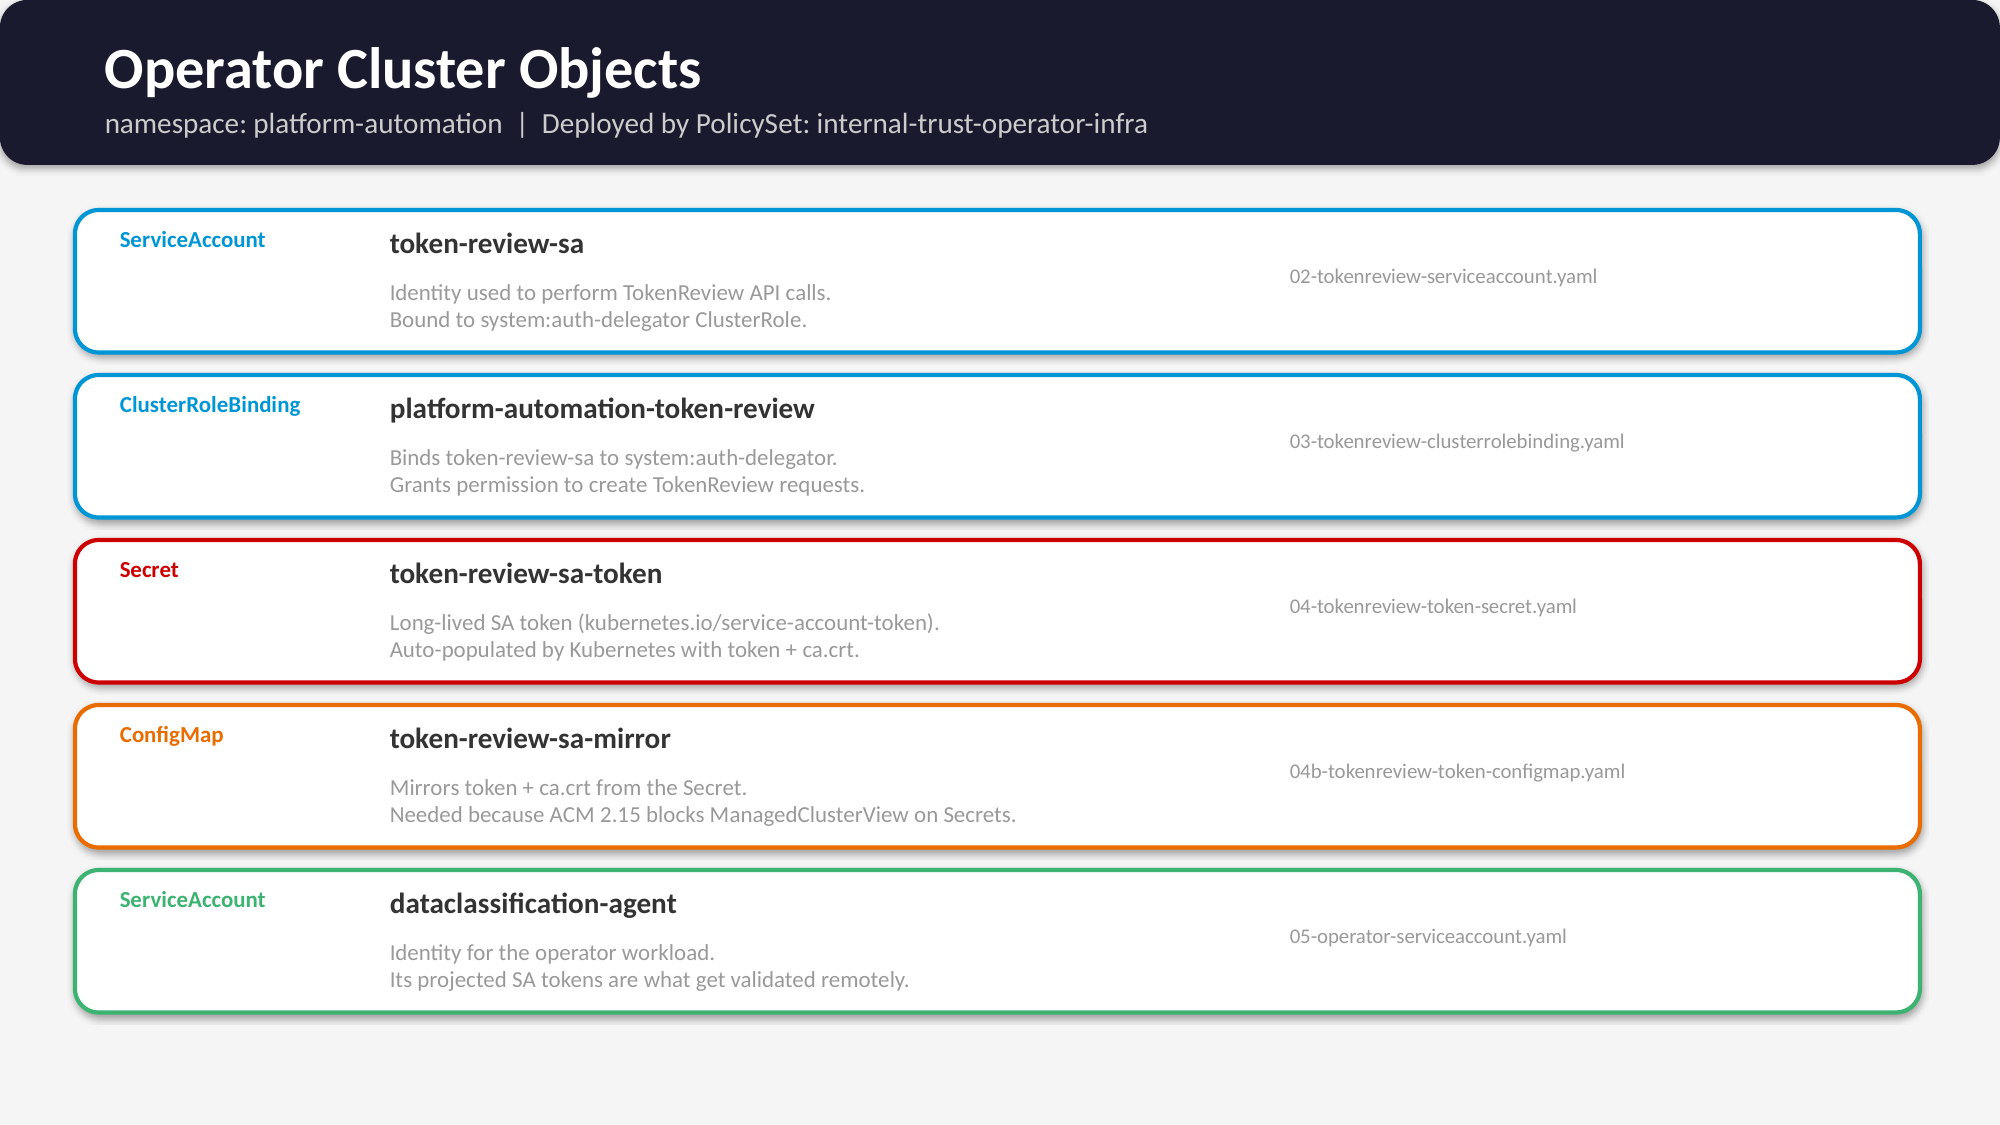

Operator Cluster Objects
namespace: platform-automation | Deployed by PolicySet: internal-trust-operator-infra
ServiceAccount
token-review-sa
02-tokenreview-serviceaccount.yaml
Identity used to perform TokenReview API calls.
Bound to system:auth-delegator ClusterRole.
ClusterRoleBinding
platform-automation-token-review
03-tokenreview-clusterrolebinding.yaml
Binds token-review-sa to system:auth-delegator.
Grants permission to create TokenReview requests.
Secret
token-review-sa-token
04-tokenreview-token-secret.yaml
Long-lived SA token (kubernetes.io/service-account-token).
Auto-populated by Kubernetes with token + ca.crt.
ConfigMap
token-review-sa-mirror
04b-tokenreview-token-configmap.yaml
Mirrors token + ca.crt from the Secret.
Needed because ACM 2.15 blocks ManagedClusterView on Secrets.
ServiceAccount
dataclassification-agent
05-operator-serviceaccount.yaml
Identity for the operator workload.
Its projected SA tokens are what get validated remotely.